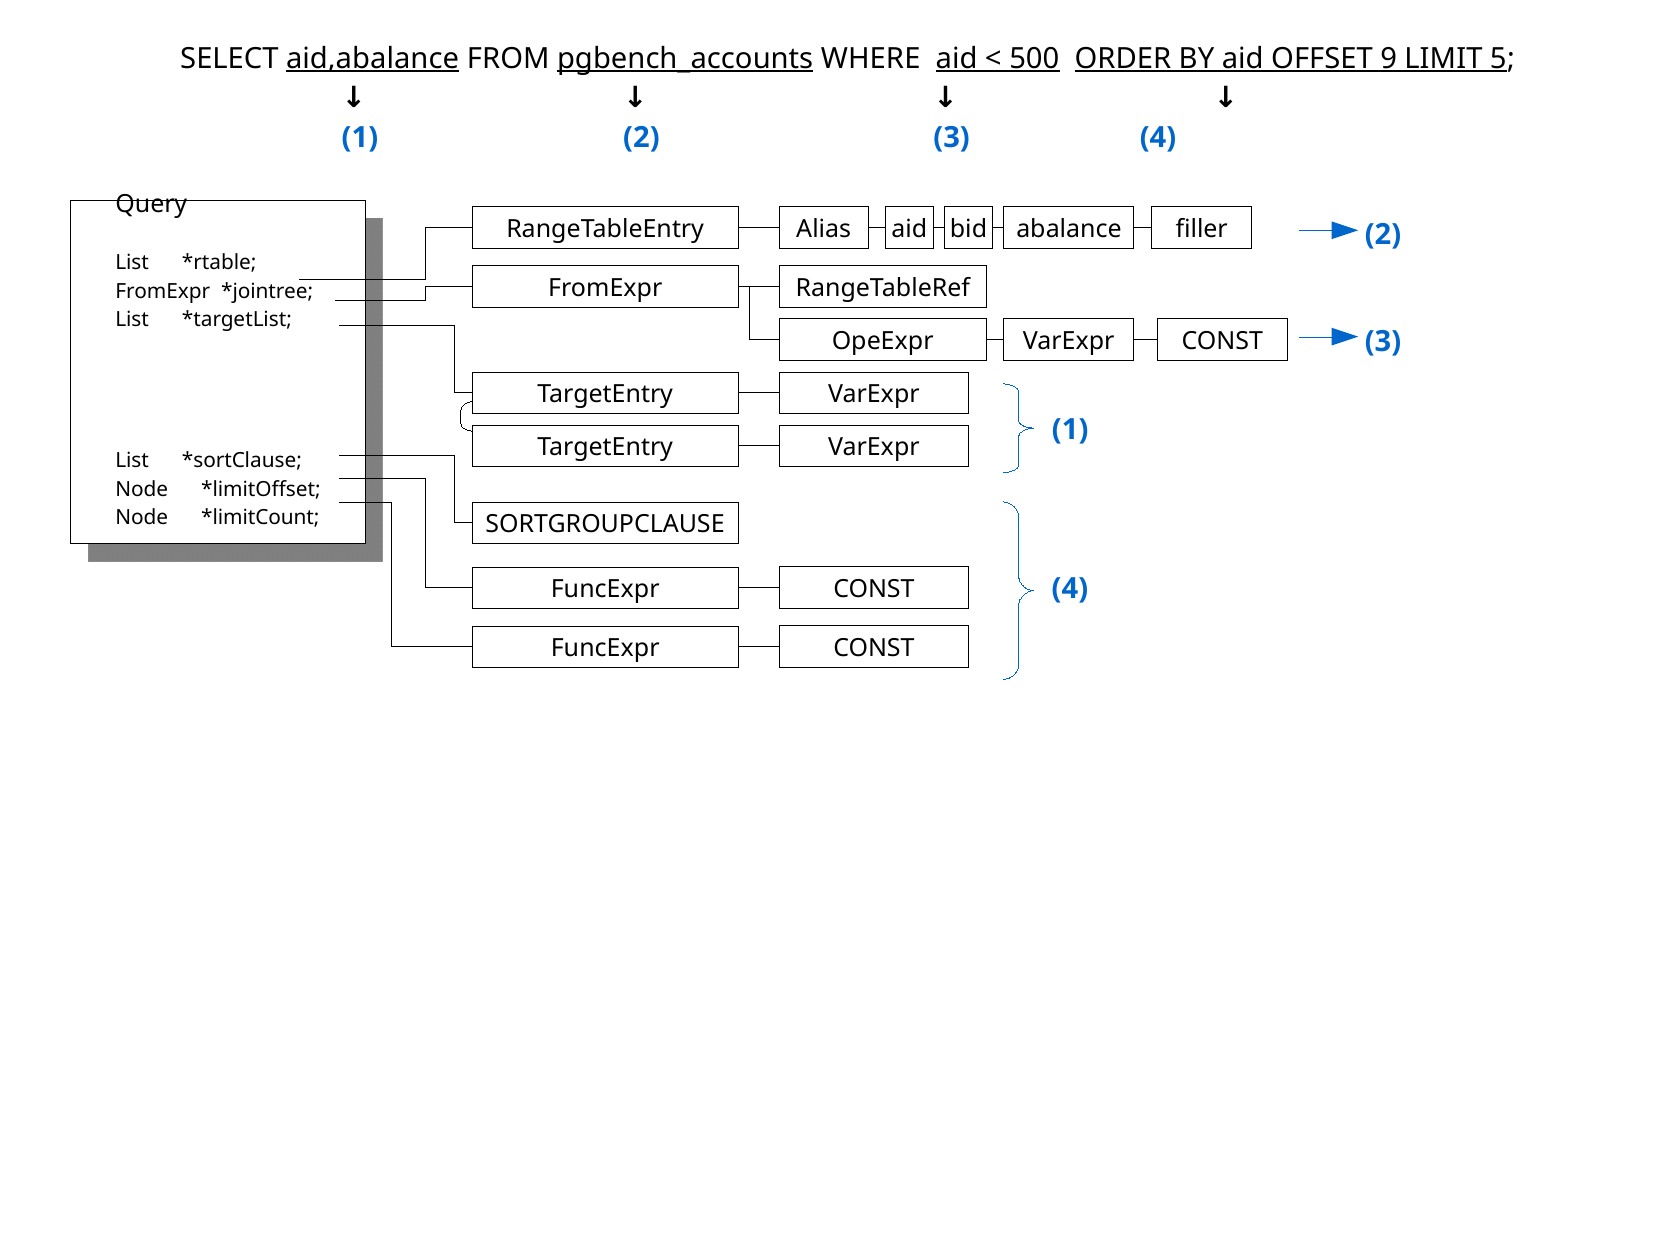

SELECT aid,abalance FROM pgbench_accounts WHERE aid < 500 ORDER BY aid OFFSET 9 LIMIT 5;
	　　　↓			　	↓			　　	 ↓				↓
	　　　(1)			　	(2)			　　	 (3)			(4)
Query
List *rtable;
FromExpr *jointree;
List *targetList;
List *sortClause;
Node *limitOffset;
Node *limitCount;
(2)
RangeTableEntry
Alias
aid
bid
abalance
filler
FromExpr
RangeTableRef
(3)
OpeExpr
VarExpr
CONST
TargetEntry
VarExpr
(1)
TargetEntry
VarExpr
SORTGROUPCLAUSE
(4)
CONST
FuncExpr
CONST
FuncExpr
Expr xpr;
Oid consttype;
int32 consttypmod;
Oid constcollid;
int constlen;
Datum constvalue;
bool constisnull;
bool constbyval;
int location;